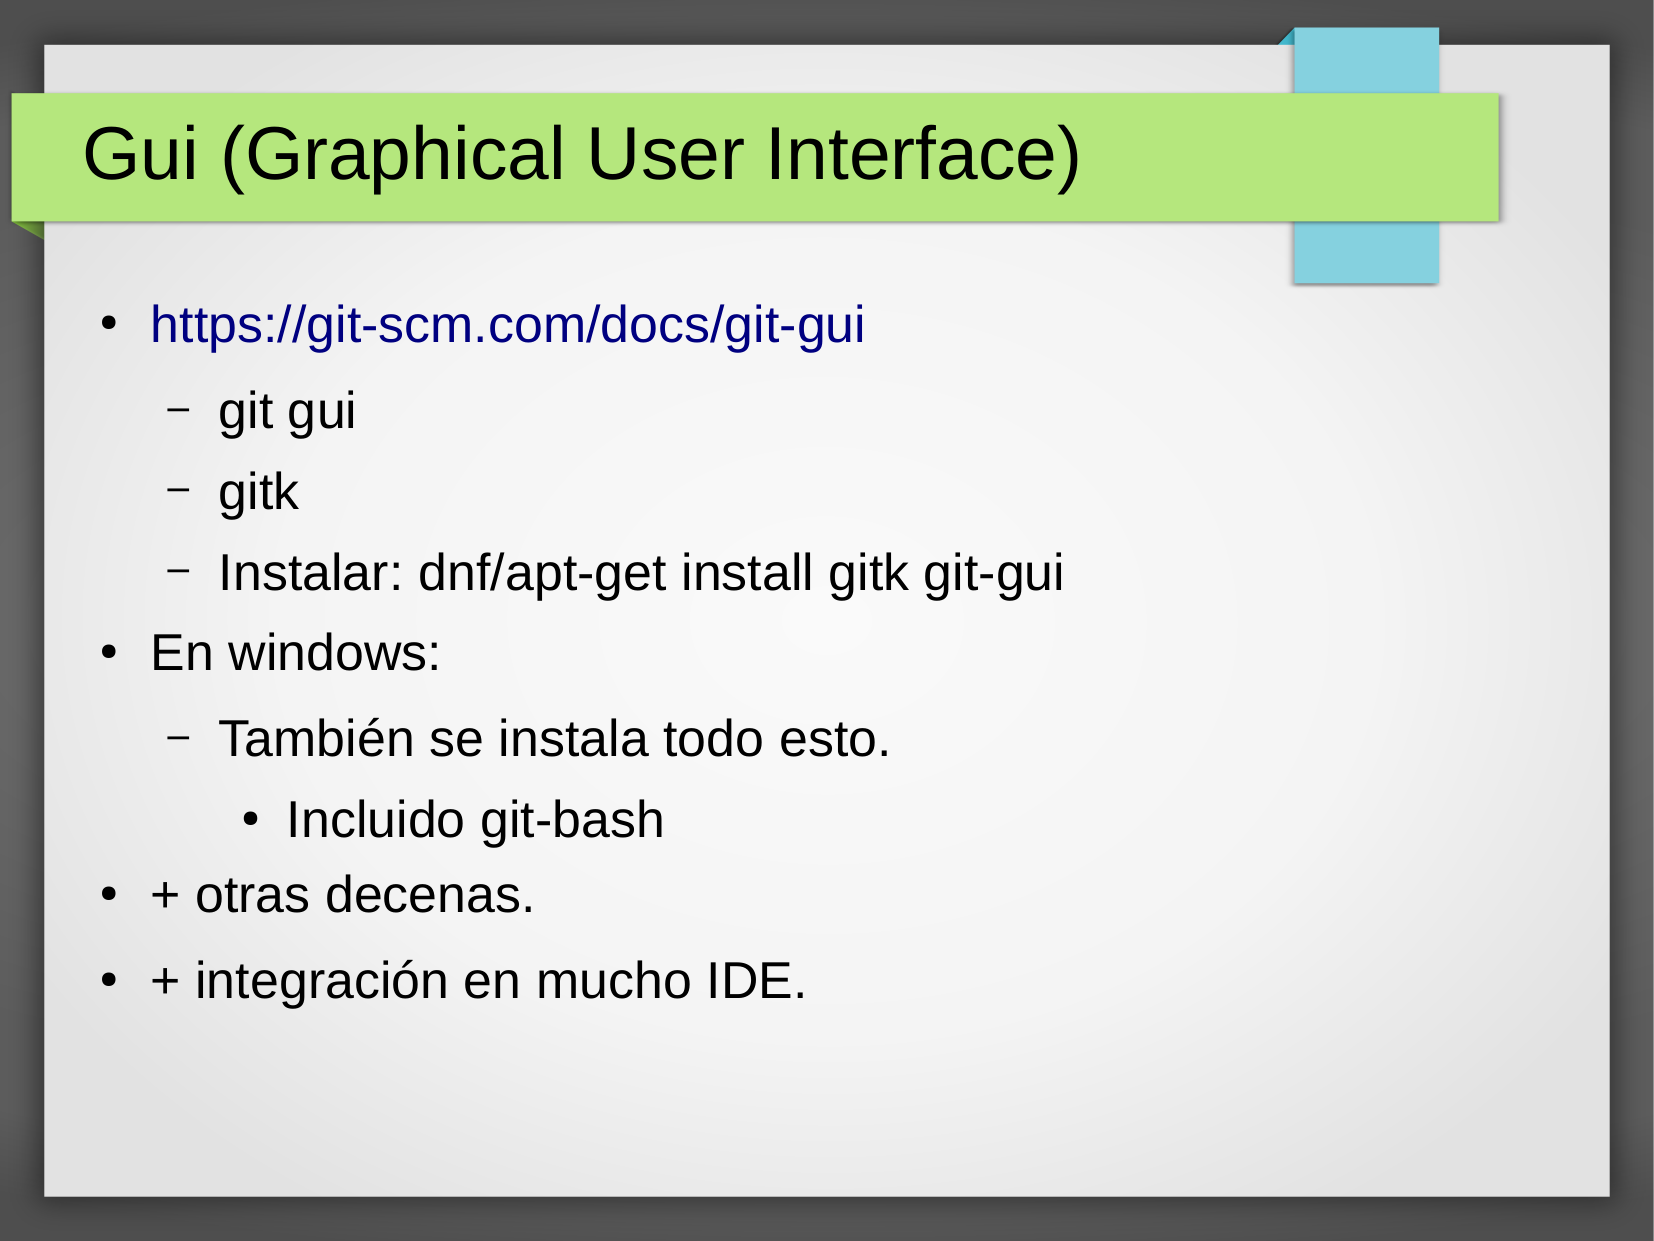

# Gui (Graphical User Interface)
https://git-scm.com/docs/git-gui
git gui
gitk
Instalar: dnf/apt-get install gitk git-gui
En windows:
También se instala todo esto.
Incluido git-bash
+ otras decenas.
+ integración en mucho IDE.